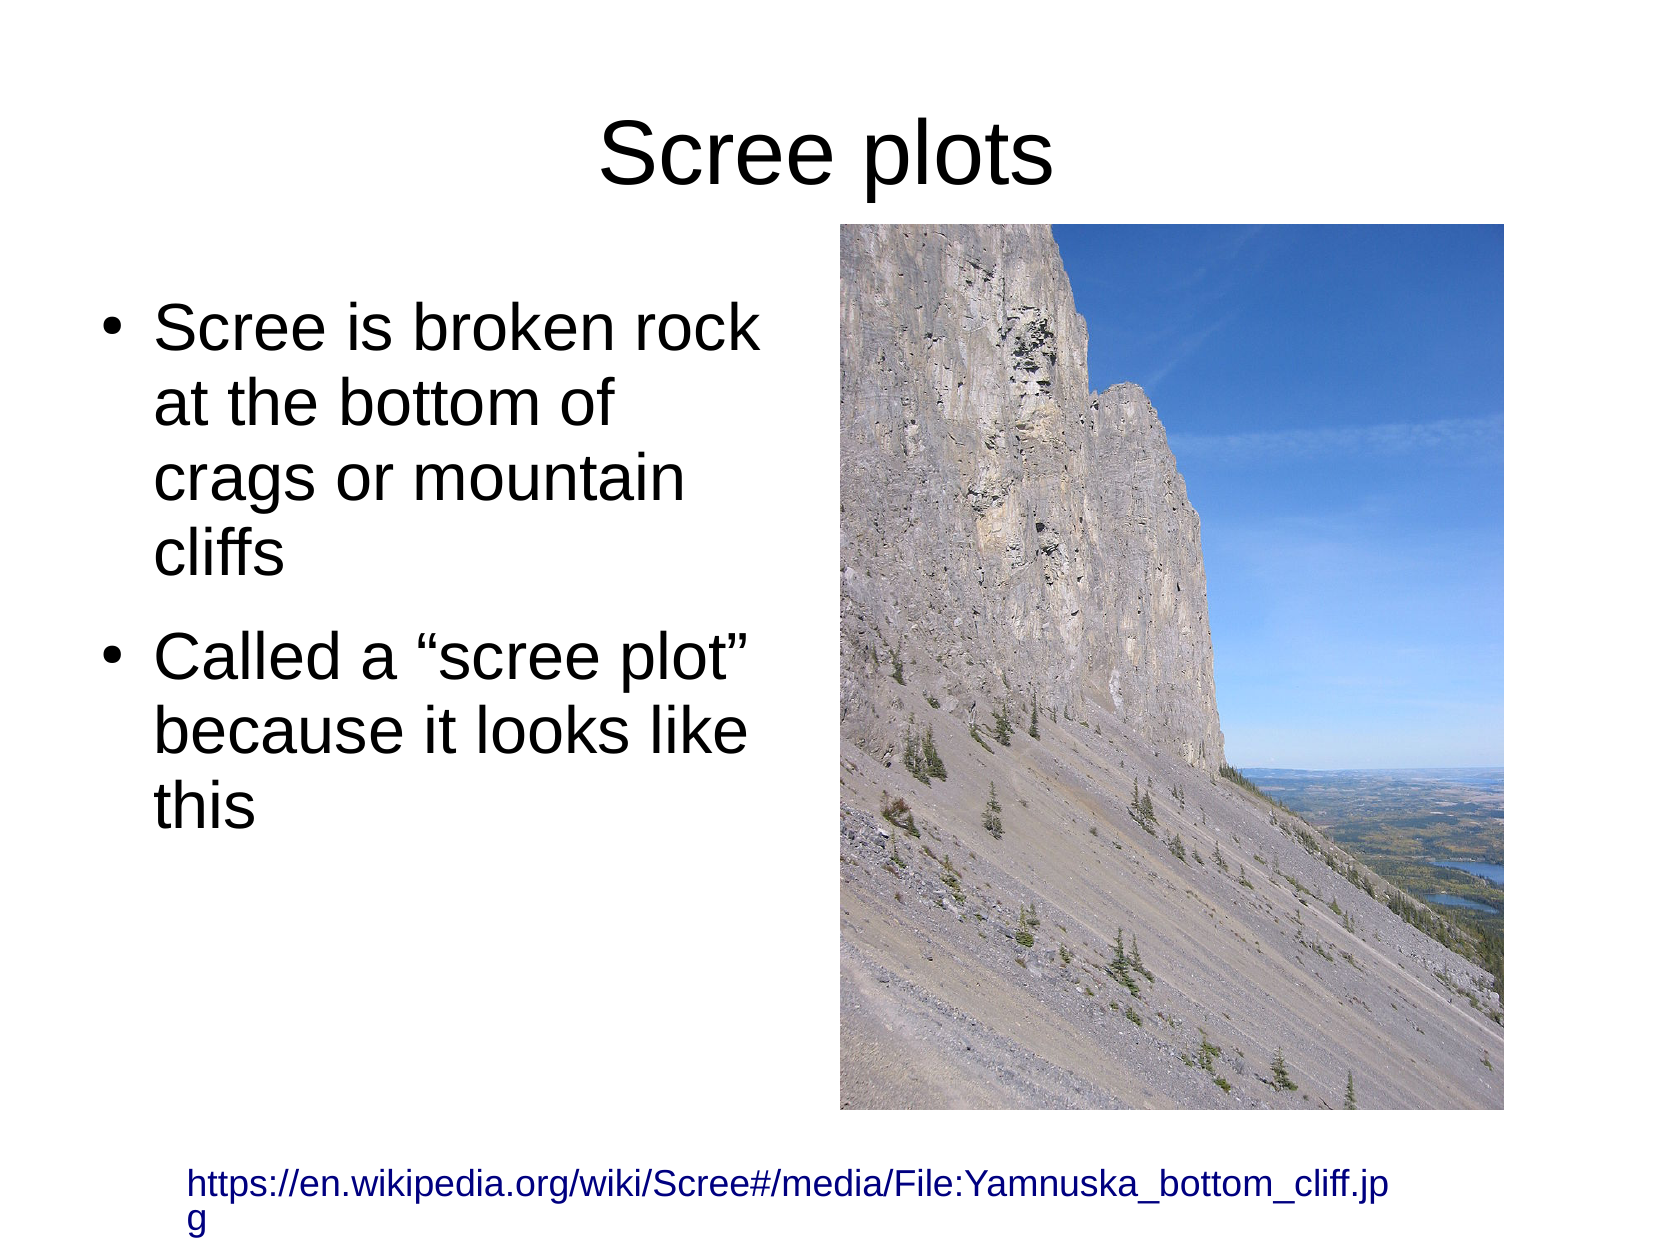

# Scree plots
Scree is broken rock at the bottom of crags or mountain cliffs
Called a “scree plot” because it looks like this
https://en.wikipedia.org/wiki/Scree#/media/File:Yamnuska_bottom_cliff.jpg